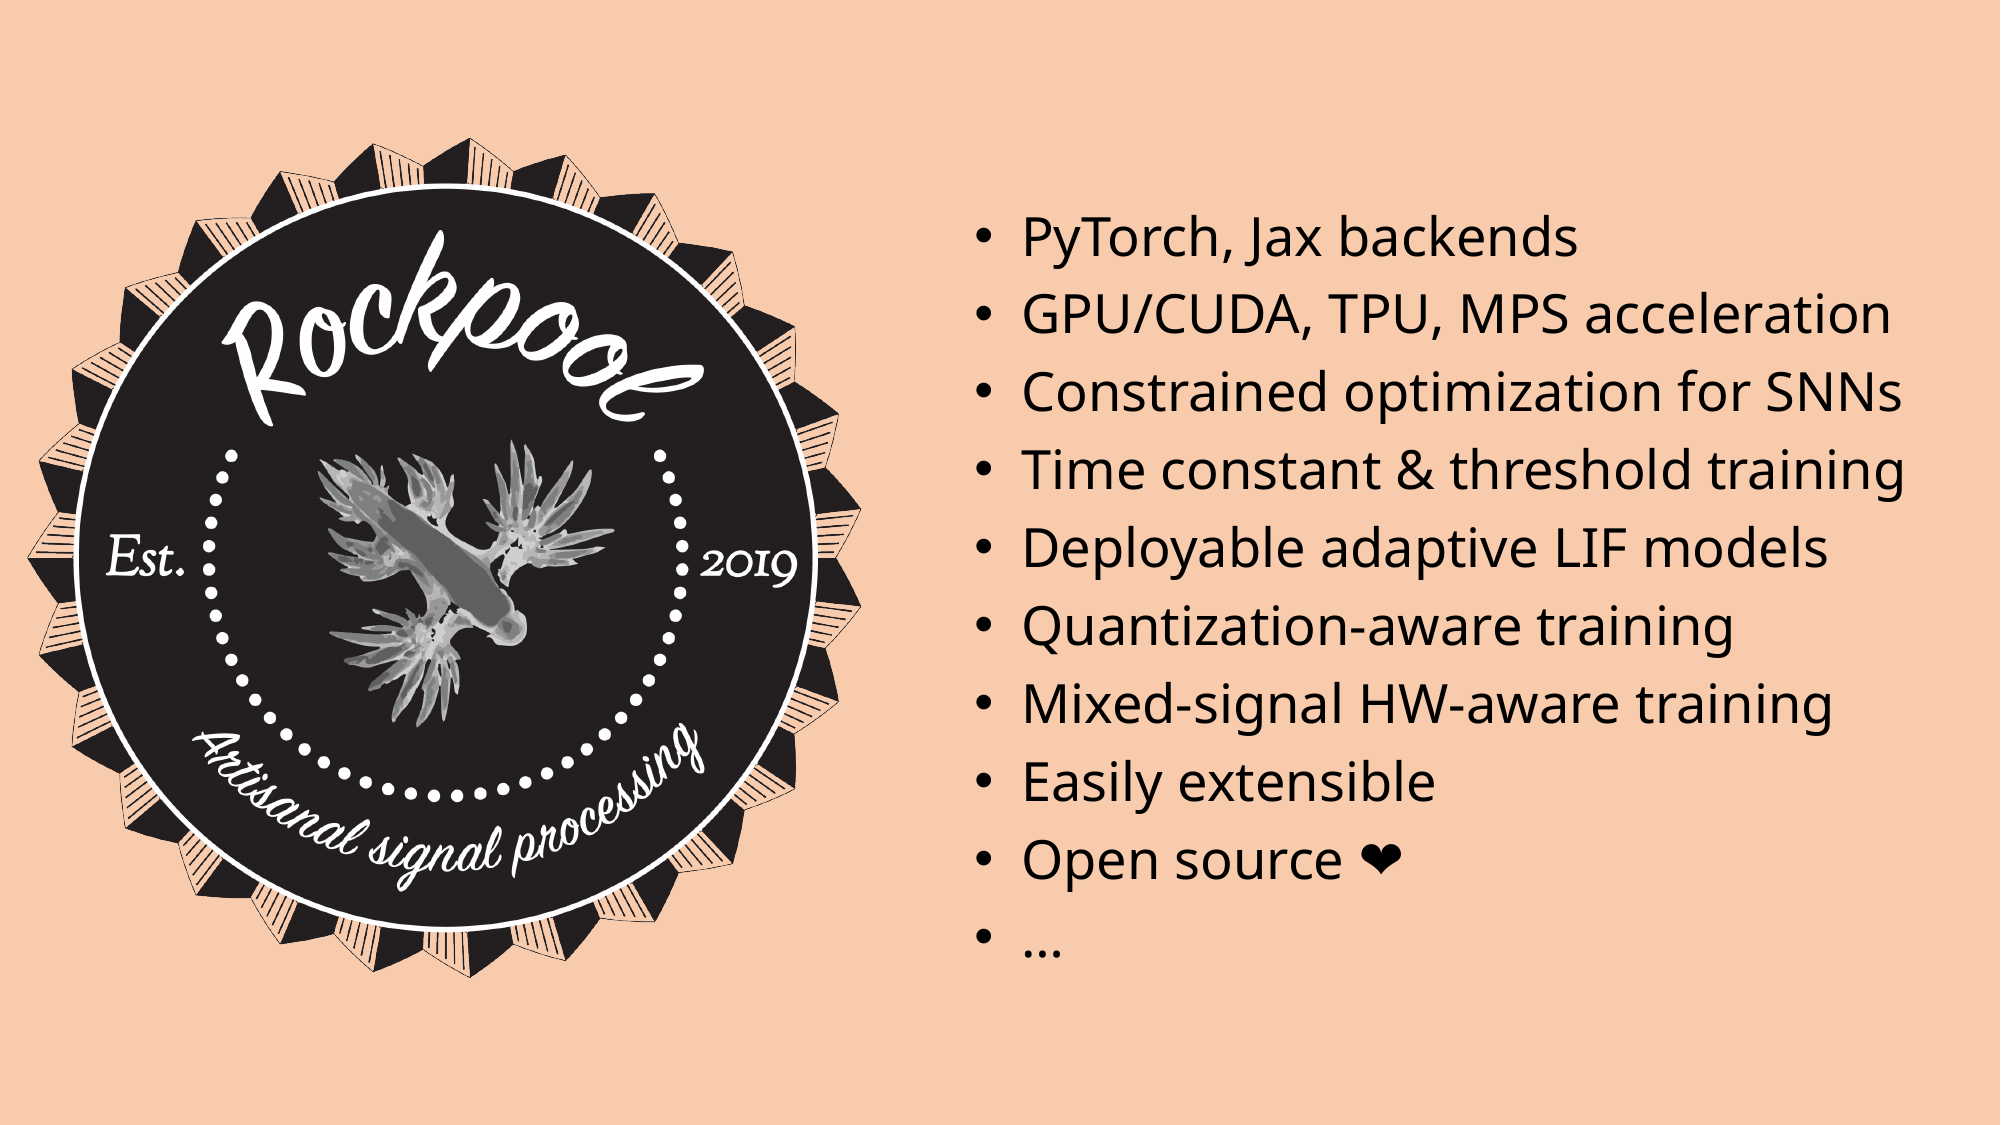

PyTorch, Jax backends
GPU/CUDA, TPU, MPS acceleration
Constrained optimization for SNNs
Time constant & threshold training
Deployable adaptive LIF models
Quantization-aware training
Mixed-signal HW-aware training
Easily extensible
Open source ❤️
…